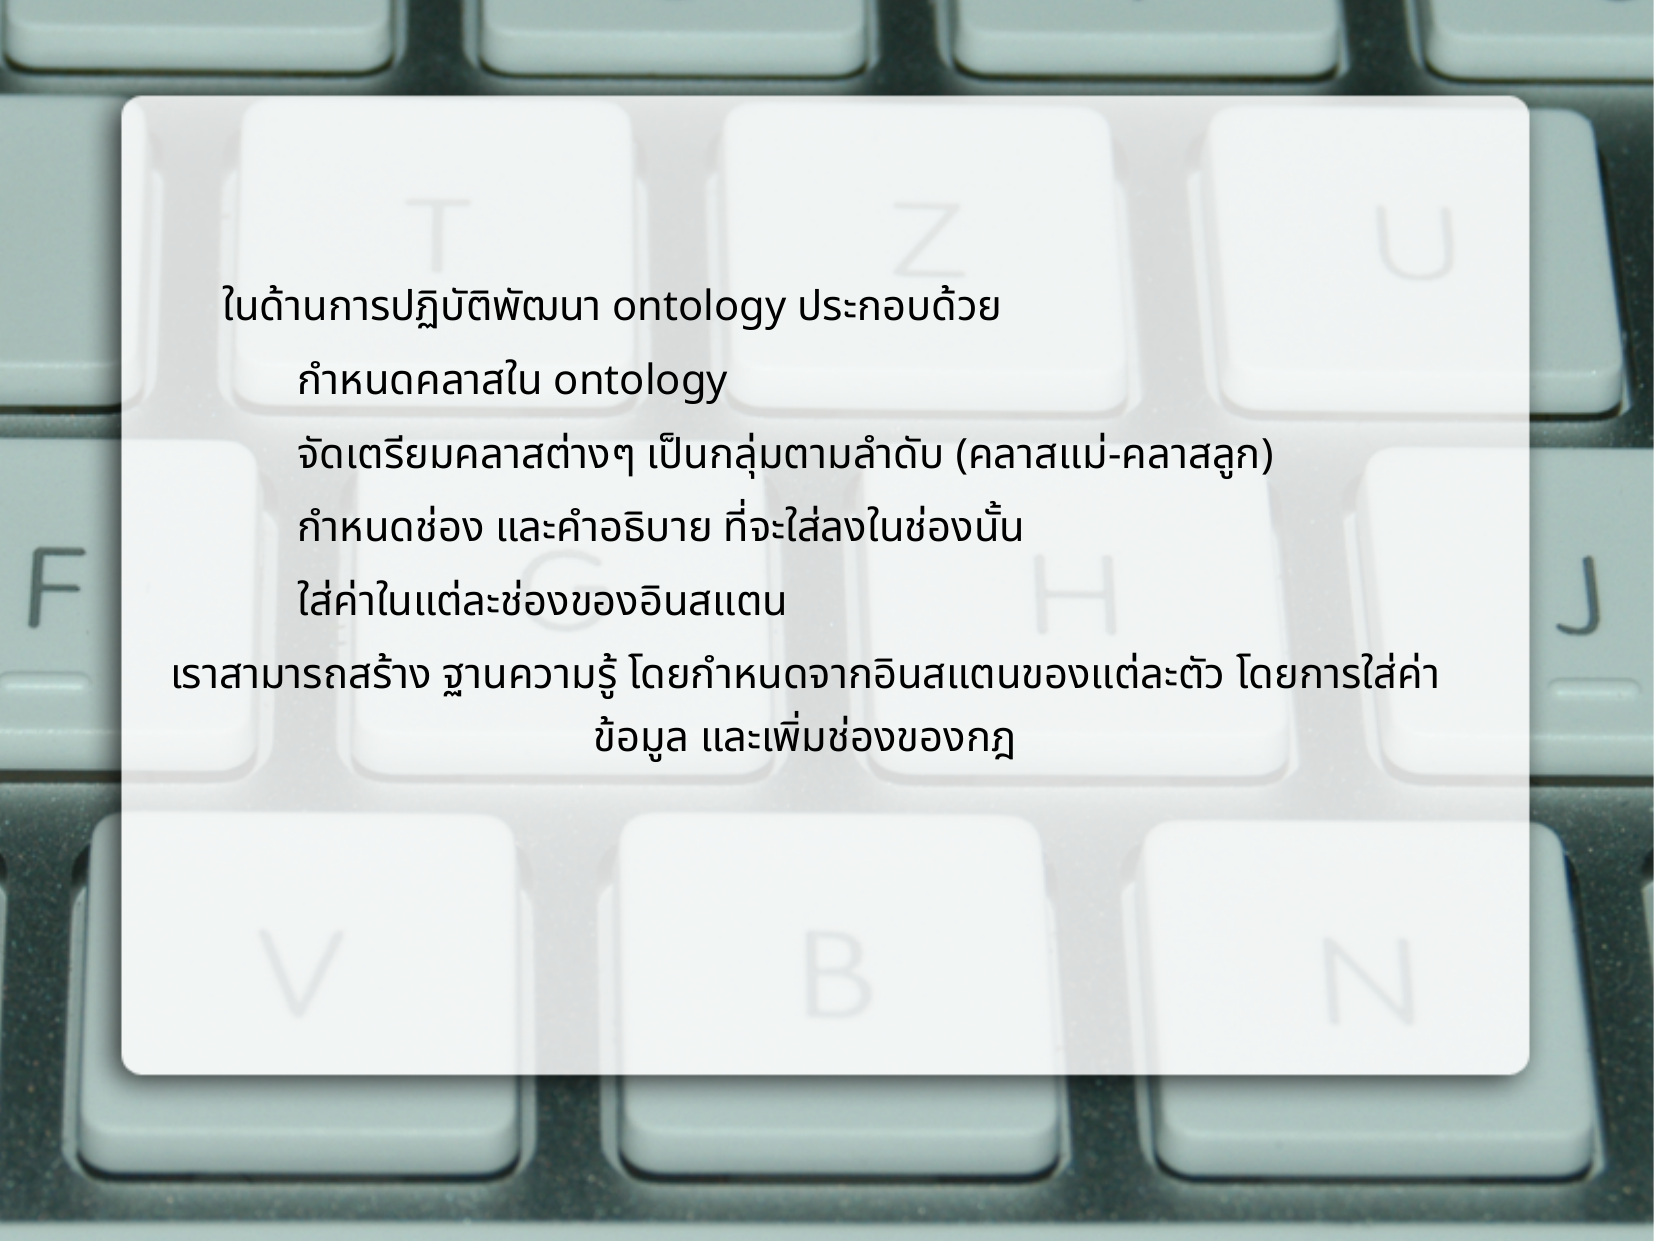

#
ในด้านการปฏิบัติพัฒนา ontology ประกอบด้วย
กำหนดคลาสใน ontology
จัดเตรียมคลาสต่างๆ เป็นกลุ่มตามลำดับ (คลาสแม่-คลาสลูก)
กำหนดช่อง และคำอธิบาย ที่จะใส่ลงในช่องนั้น
ใส่ค่าในแต่ละช่องของอินสแตน
เราสามารถสร้าง ฐานความรู้ โดยกำหนดจากอินสแตนของแต่ละตัว โดยการใส่ค่าข้อมูล และเพิ่มช่องของกฎ